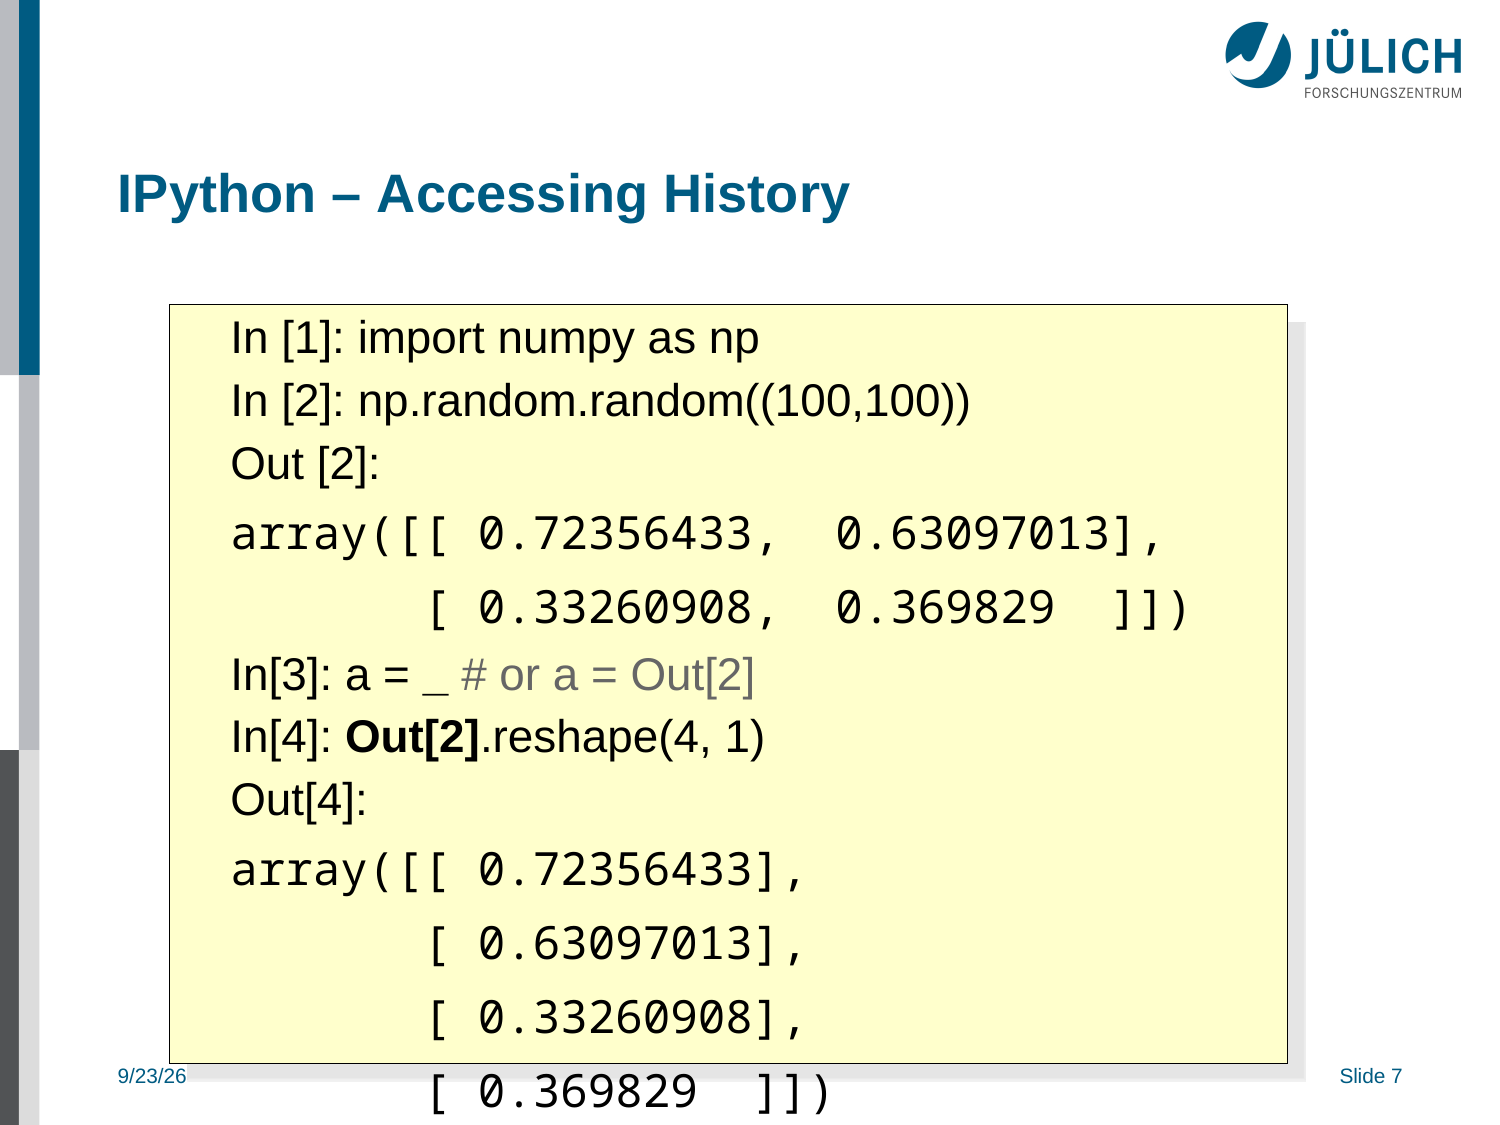

# IPython – Accessing History
In [1]: import numpy as np
In [2]: np.random.random((100,100))
Out [2]:
array([[ 0.72356433, 0.63097013],
 [ 0.33260908, 0.369829 ]])
In[3]: a = _ # or a = Out[2]
In[4]: Out[2].reshape(4, 1)
Out[4]:
array([[ 0.72356433],
 [ 0.63097013],
 [ 0.33260908],
 [ 0.369829 ]])